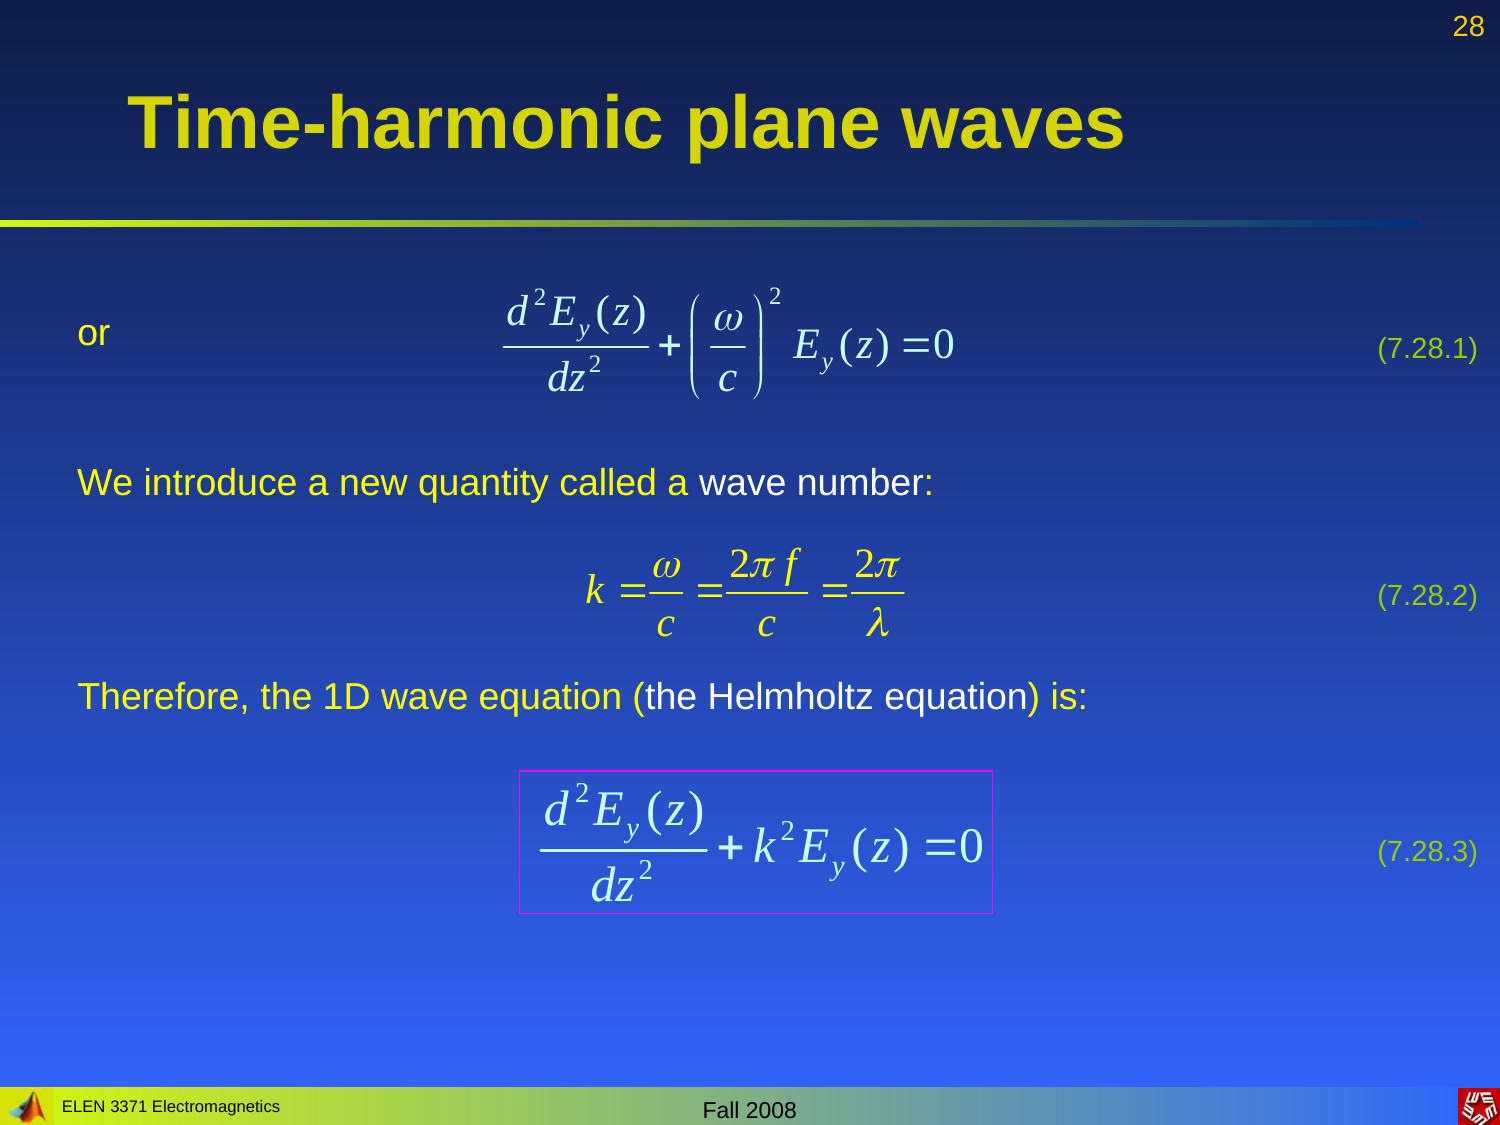

# Time-harmonic plane waves
or
(7.28.1)
We introduce a new quantity called a wave number:
(7.28.2)
Therefore, the 1D wave equation (the Helmholtz equation) is:
(7.28.3)